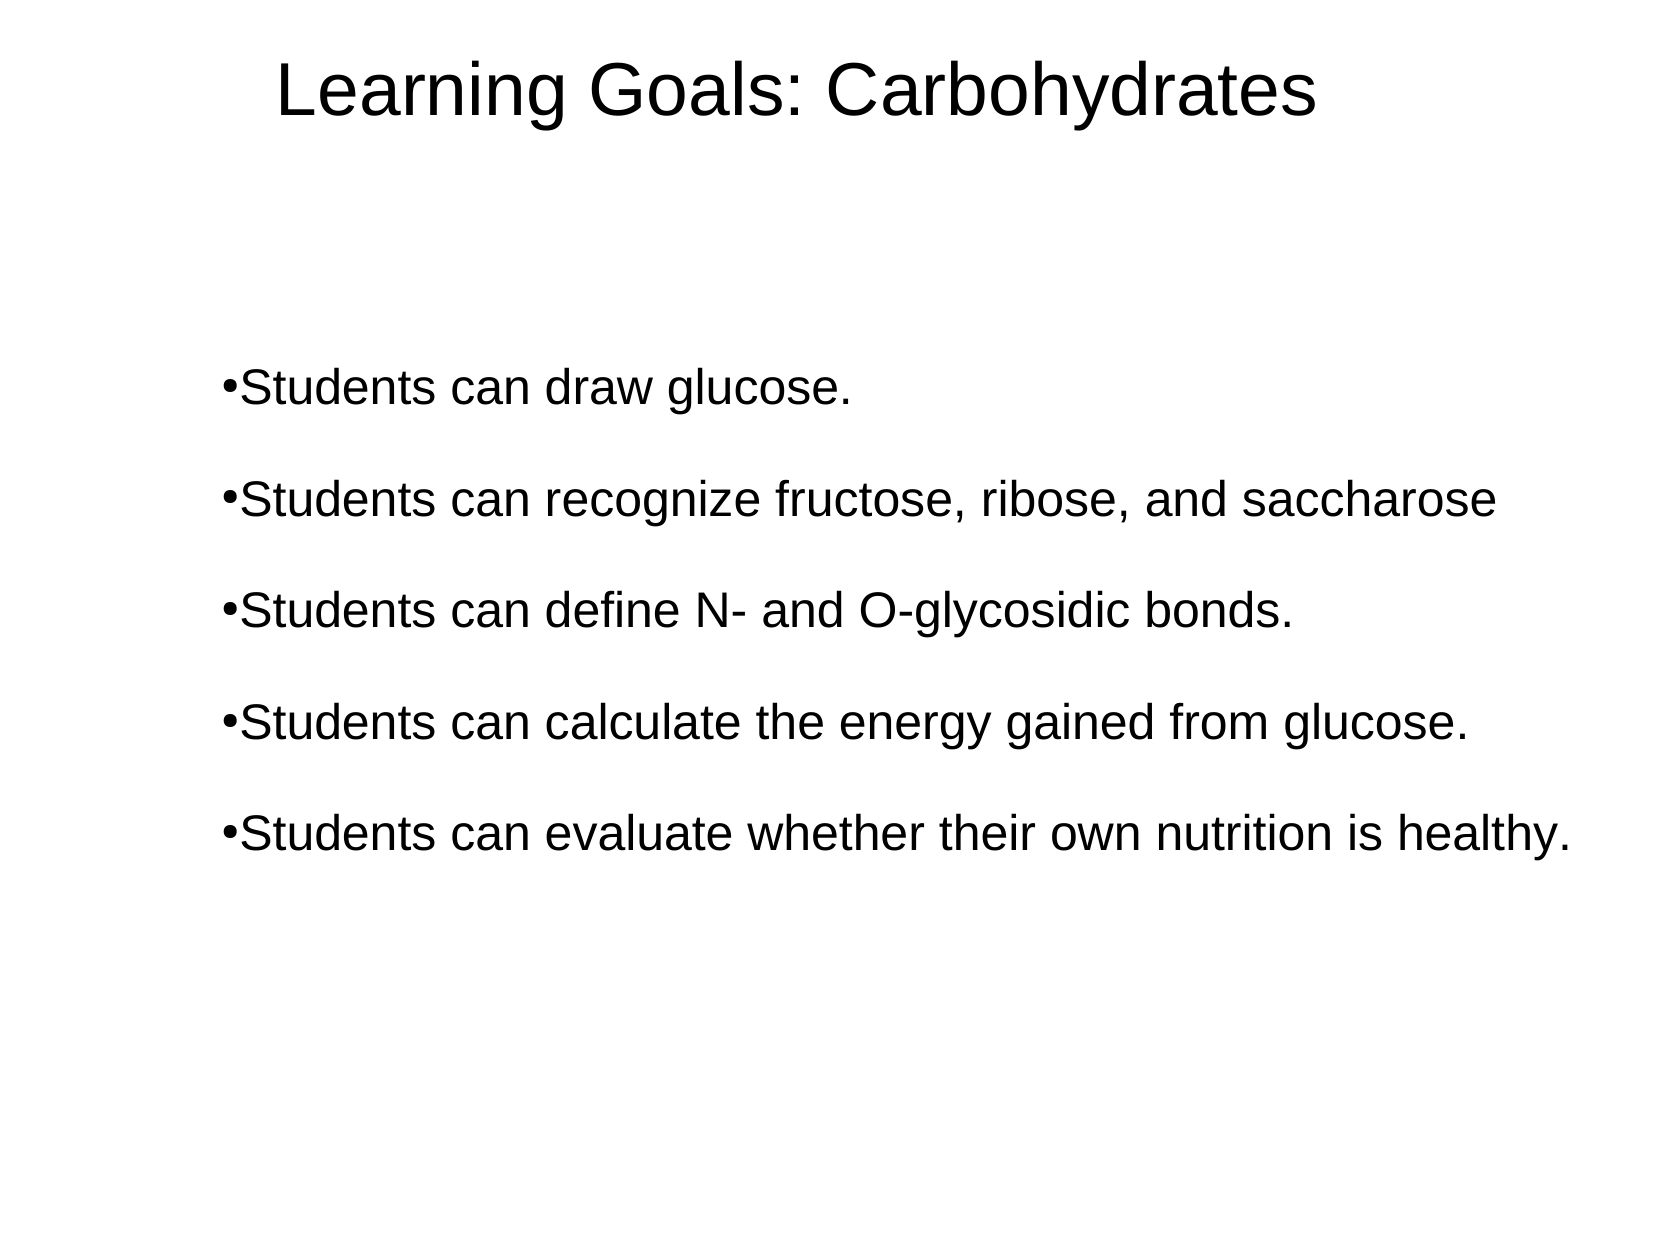

# Learning Goals: Carbohydrates
Students can draw glucose.
Students can recognize fructose, ribose, and saccharose
Students can define N- and O-glycosidic bonds.
Students can calculate the energy gained from glucose.
Students can evaluate whether their own nutrition is healthy.